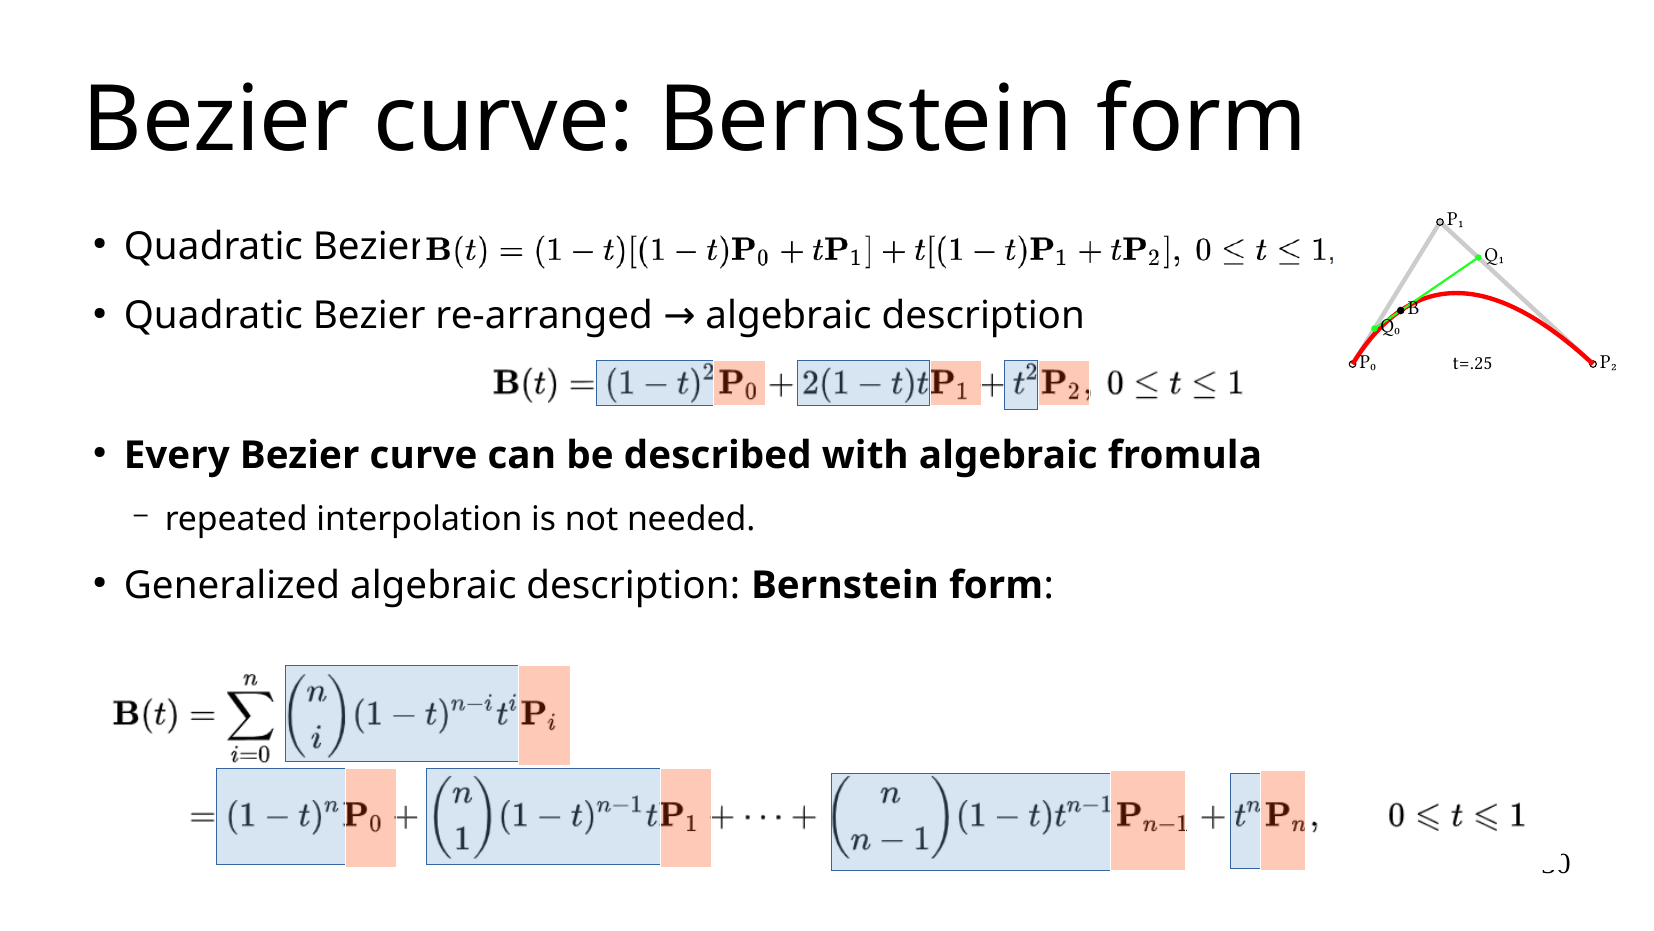

# Bezier curve: Bernstein form
Quadratic Bezier:
Quadratic Bezier re-arranged → algebraic description
Every Bezier curve can be described with algebraic fromula
repeated interpolation is not needed.
Generalized algebraic description: Bernstein form:
30